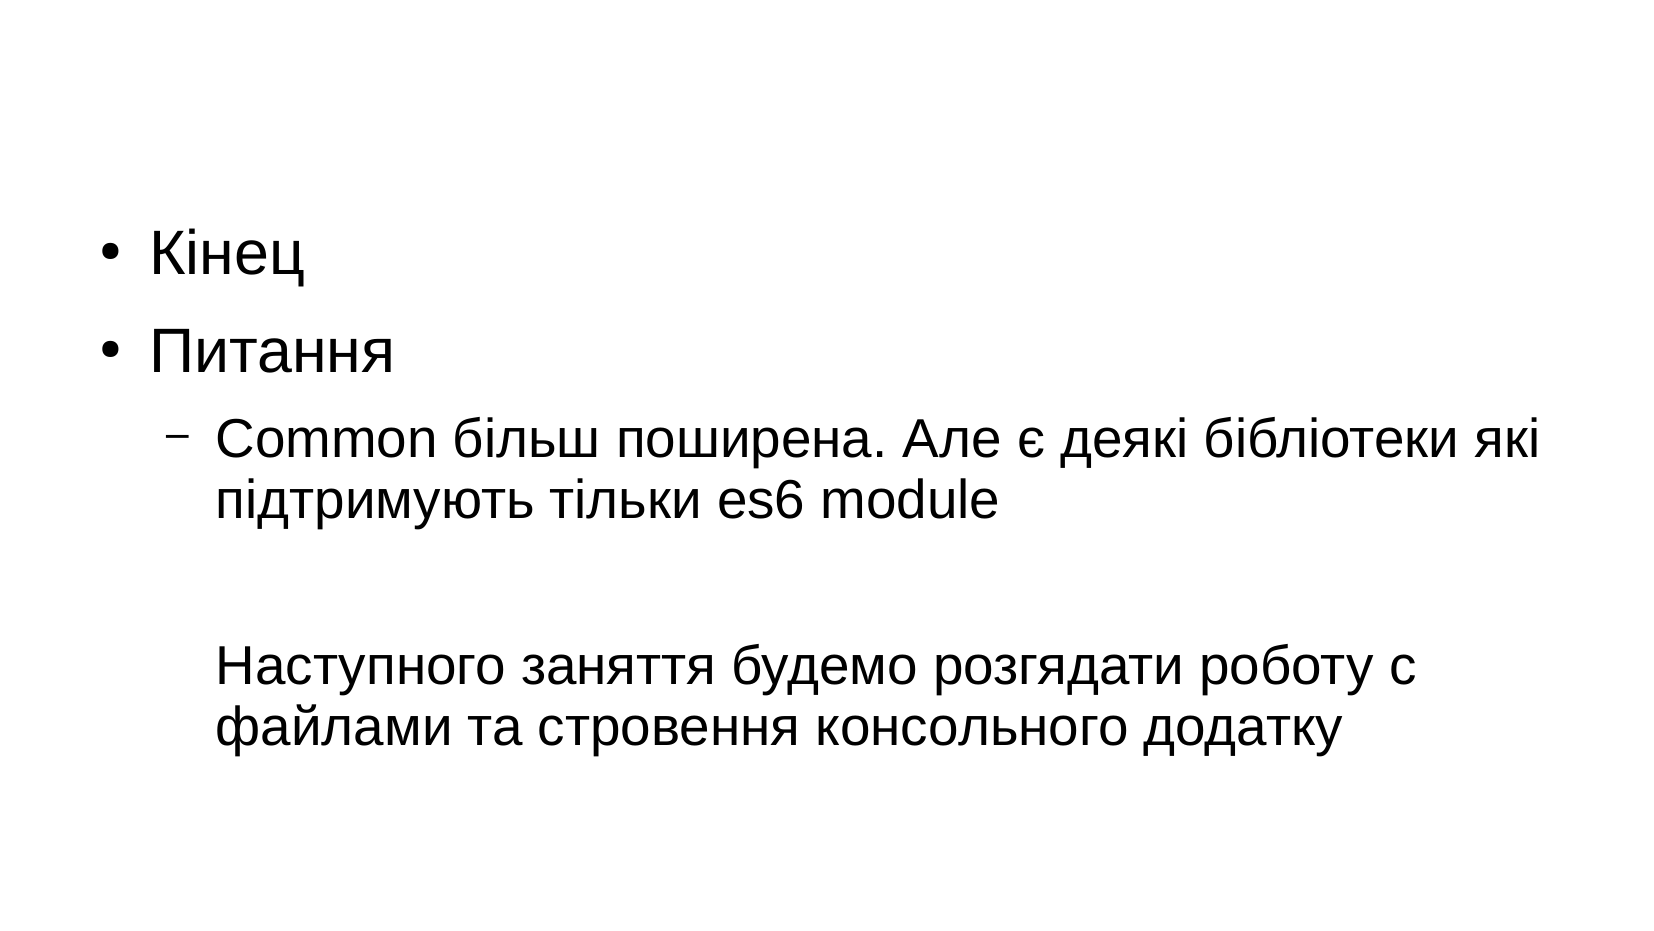

#
Кінец
Питання
Common більш поширена. Але є деякі бібліотеки які підтримують тільки es6 module
Наступного заняття будемо розгядати роботу с файлами та стровення консольного додатку